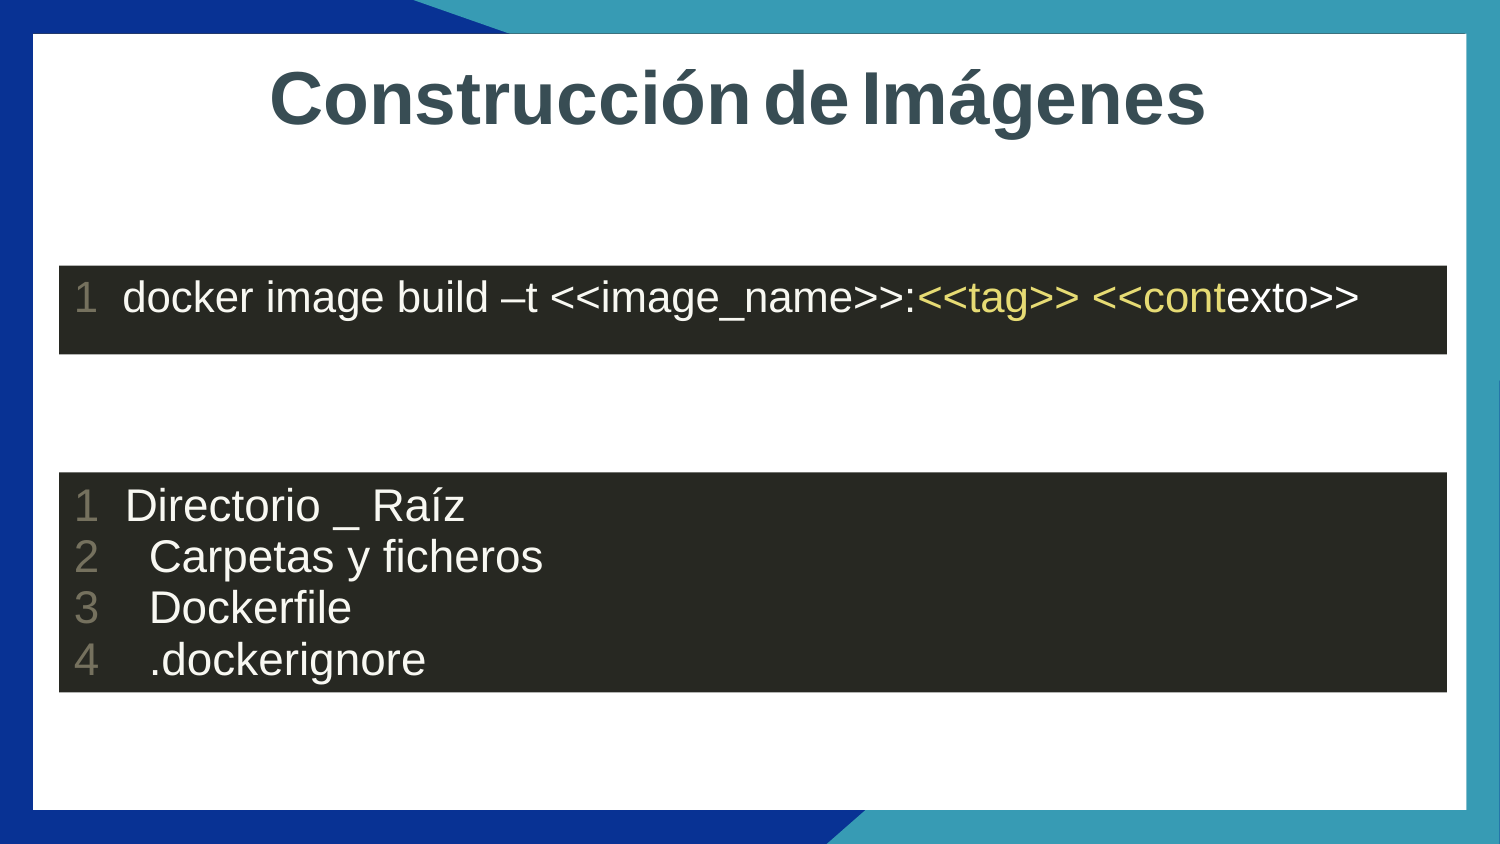

Construcción de Imágenes
1 docker image build –t <<image_name>>:<<tag>> <<contexto>>
1 Directorio _ Raíz
2 	Carpetas y ficheros
3 	Dockerfile
4 	.dockerignore